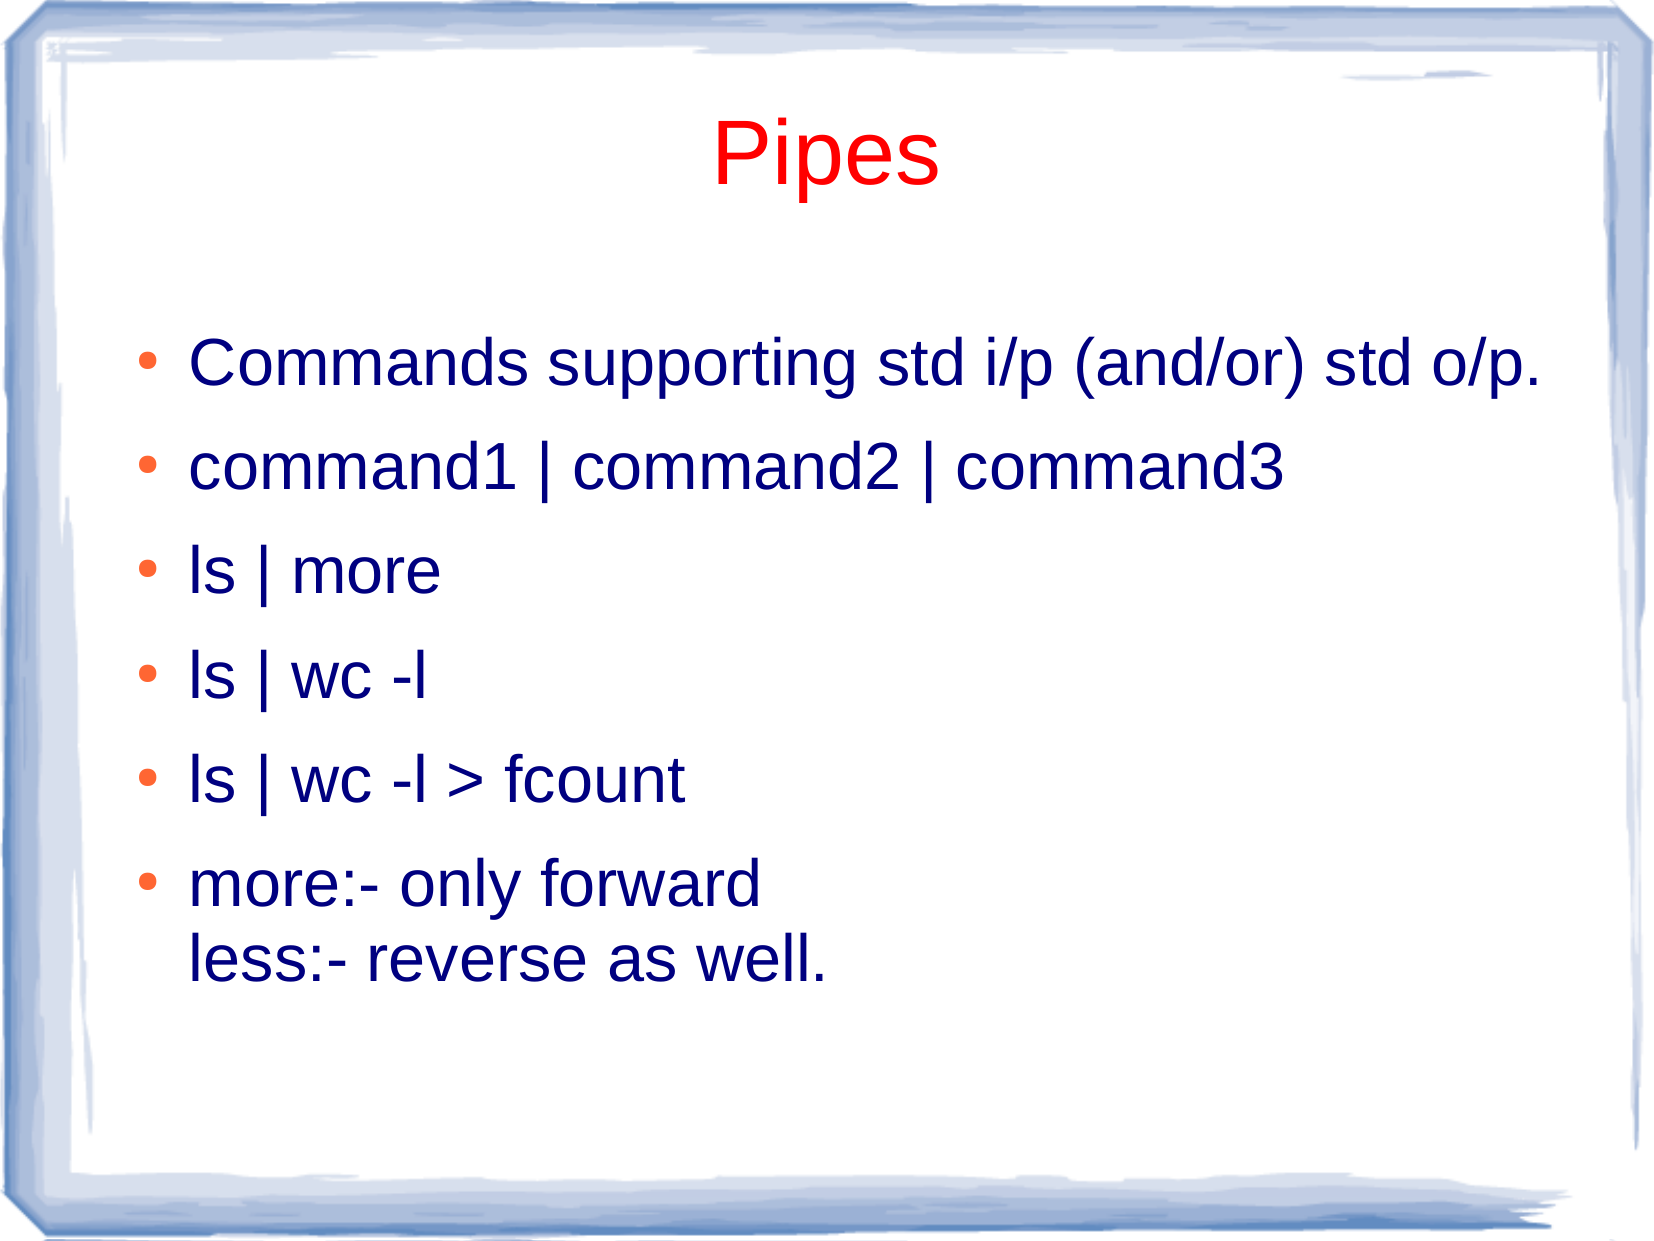

# Pipes
Commands supporting std i/p (and/or) std o/p.
command1 | command2 | command3
ls | more
ls | wc -l
ls | wc -l > fcount
more:- only forward less:- reverse as well.